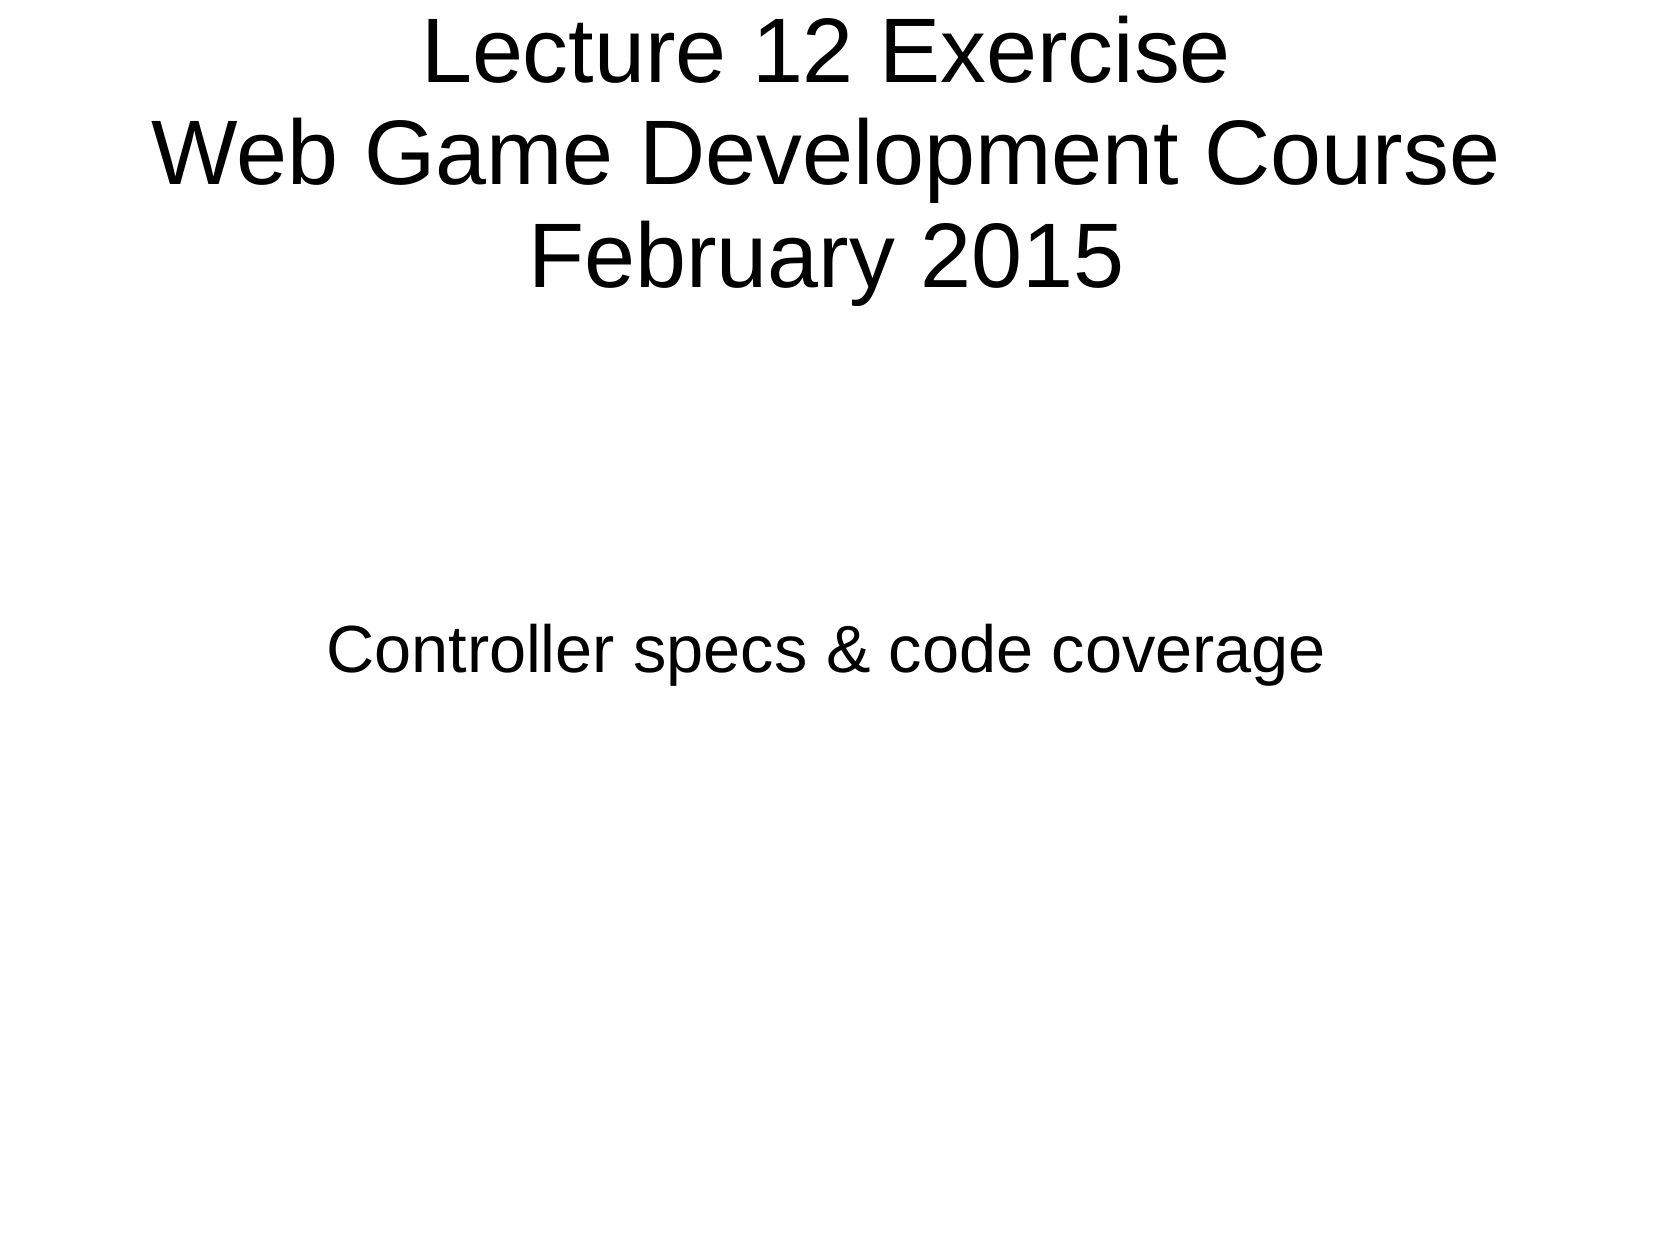

# Lecture 12 Exercise Web Game Development Course February 2015
Controller specs & code coverage